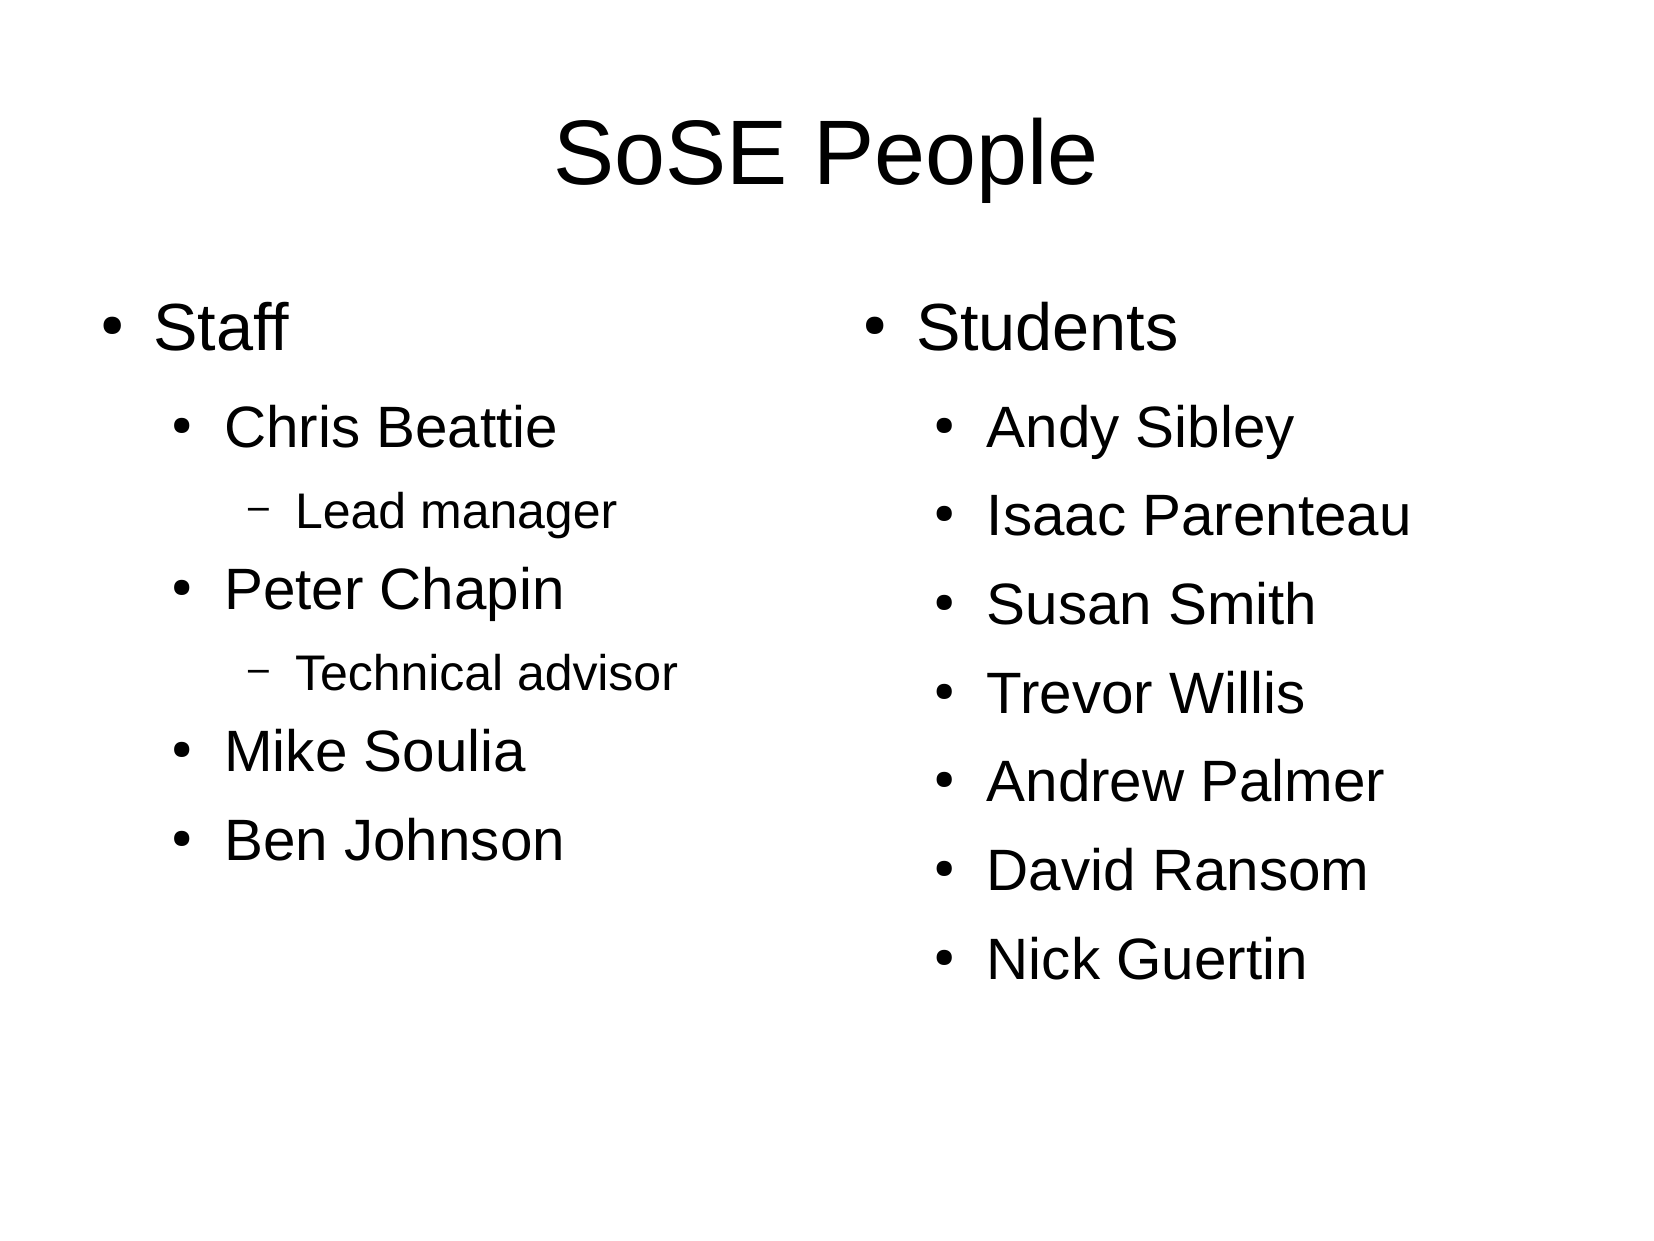

# SoSE People
Staff
Chris Beattie
Lead manager
Peter Chapin
Technical advisor
Mike Soulia
Ben Johnson
Students
Andy Sibley
Isaac Parenteau
Susan Smith
Trevor Willis
Andrew Palmer
David Ransom
Nick Guertin